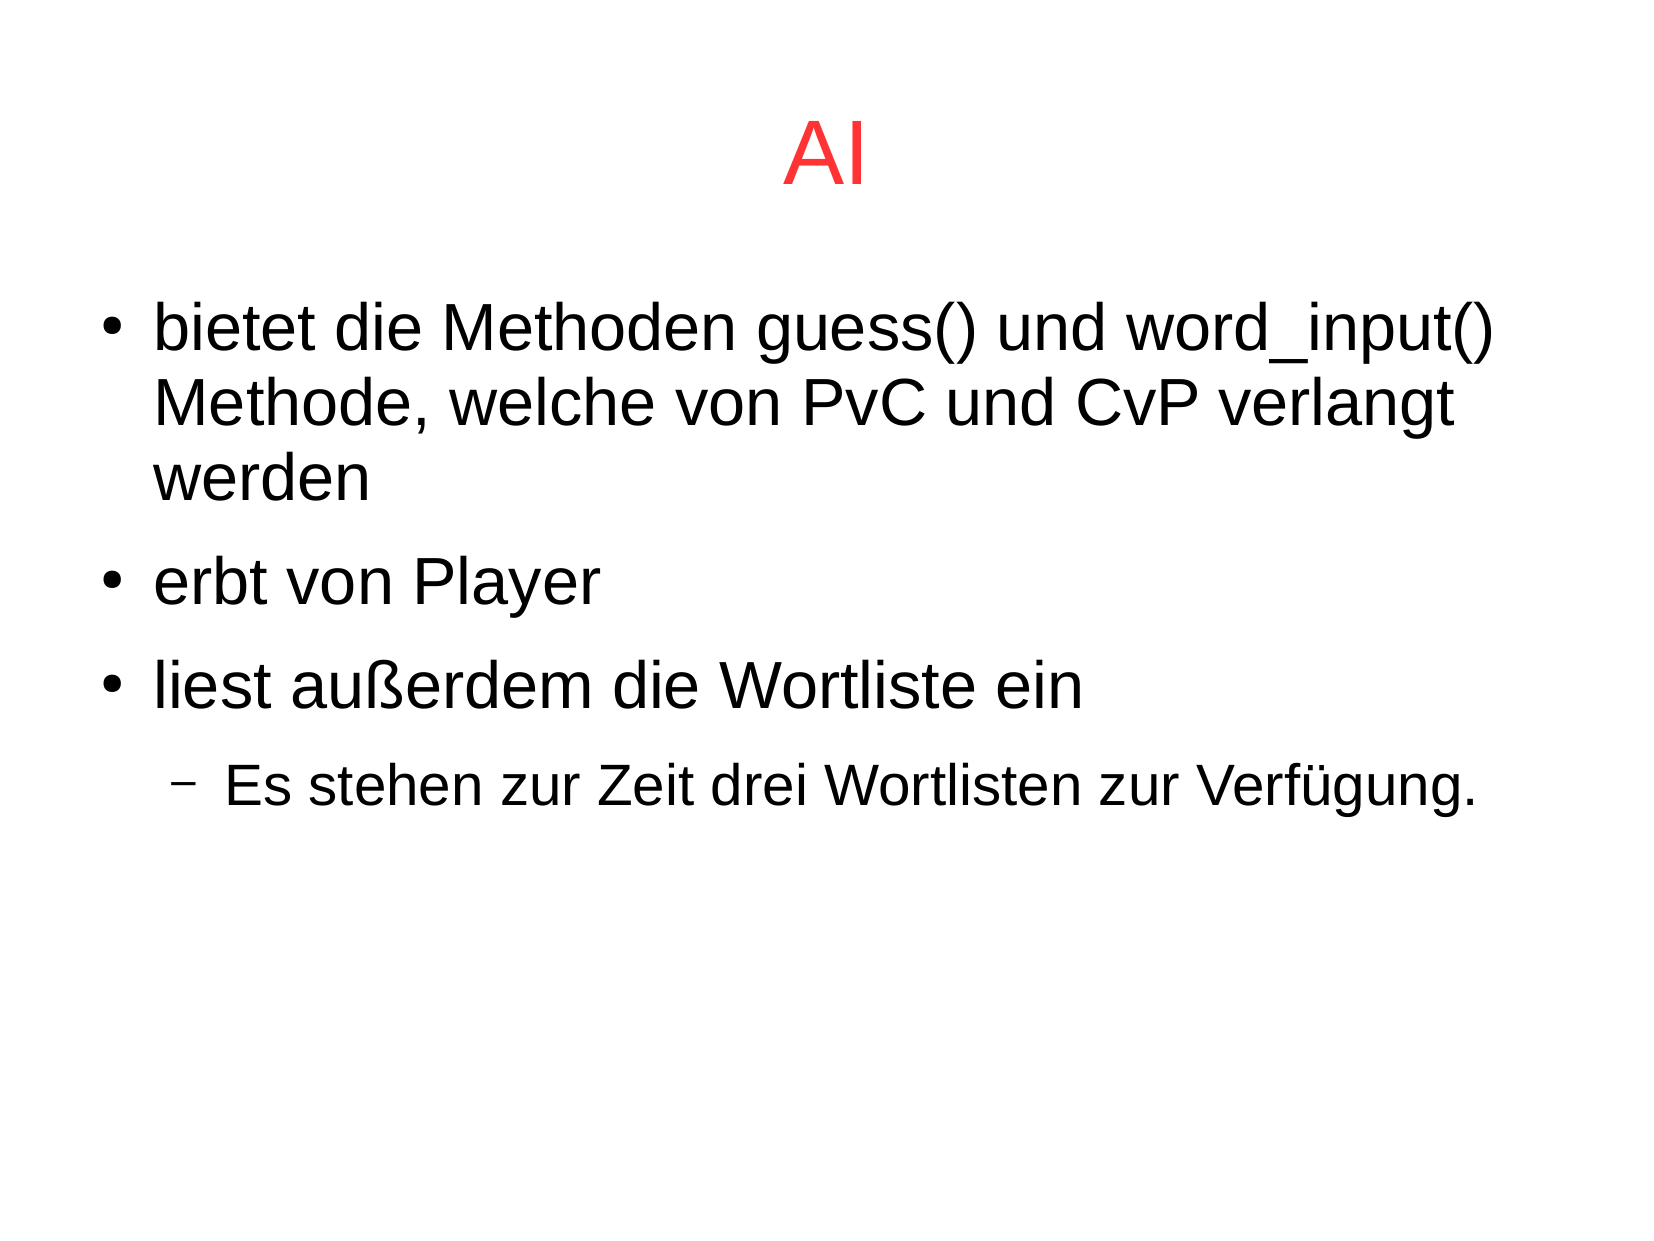

# AI
bietet die Methoden guess() und word_input() Methode, welche von PvC und CvP verlangt werden
erbt von Player
liest außerdem die Wortliste ein
Es stehen zur Zeit drei Wortlisten zur Verfügung.